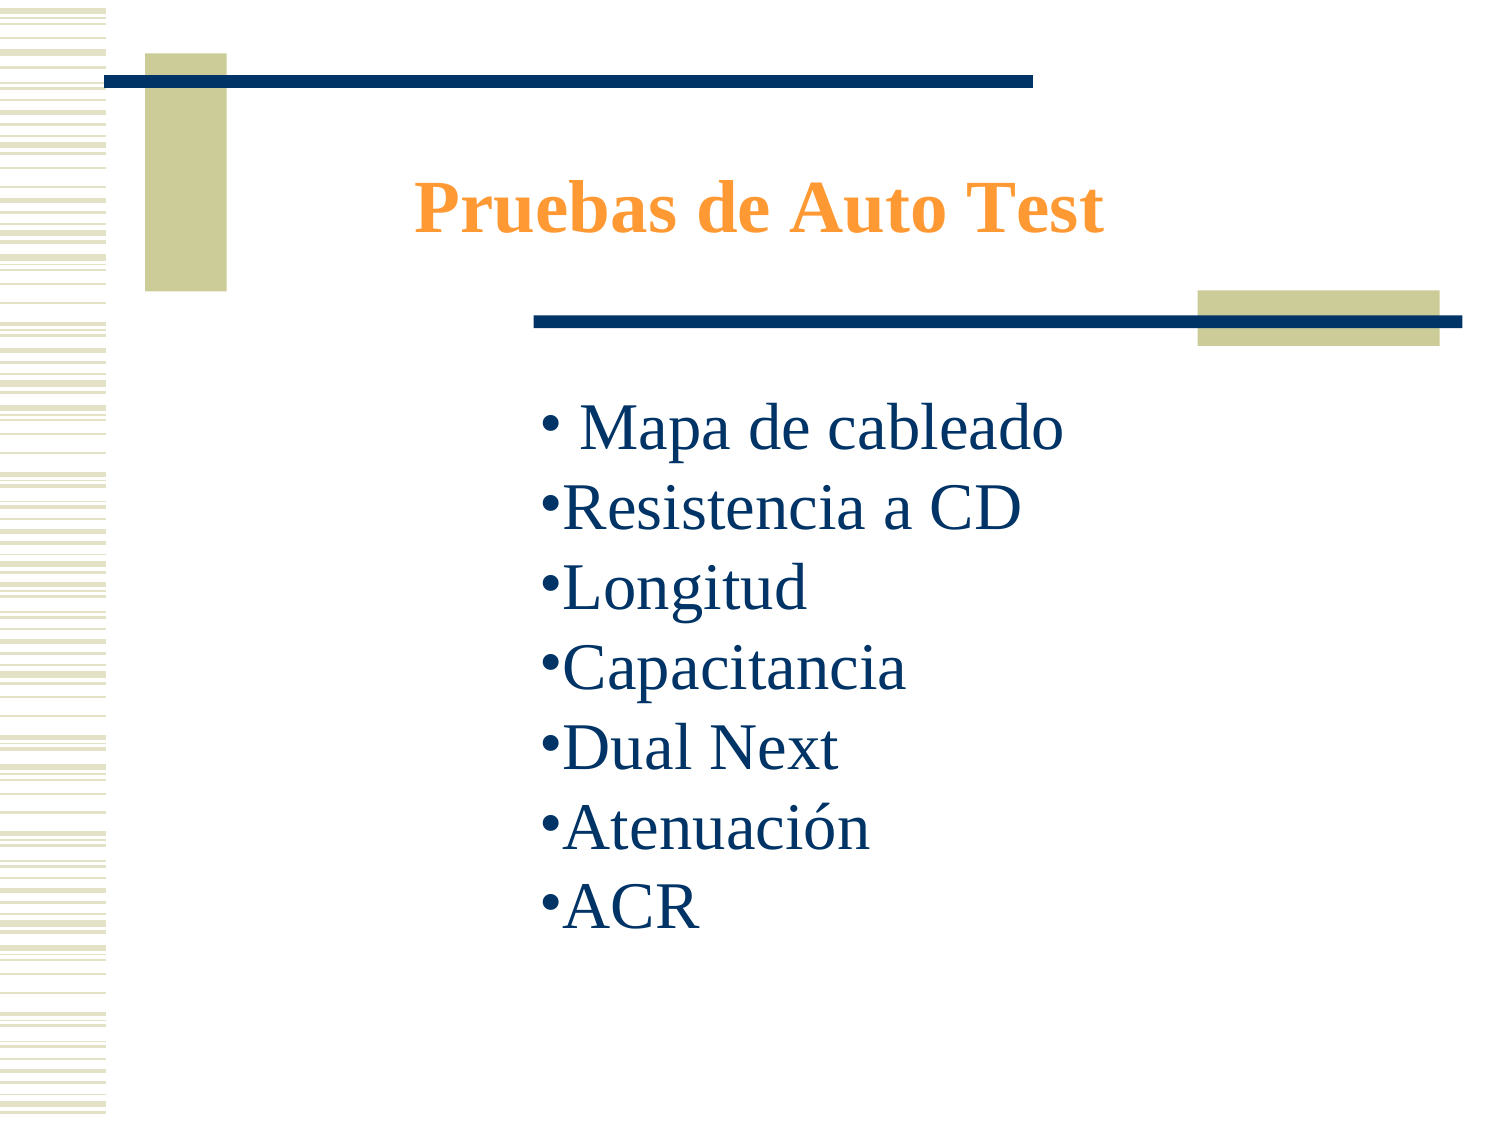

Pruebas de Auto Test
 Mapa de cableado
Resistencia a CD
Longitud
Capacitancia
Dual Next
Atenuación
ACR